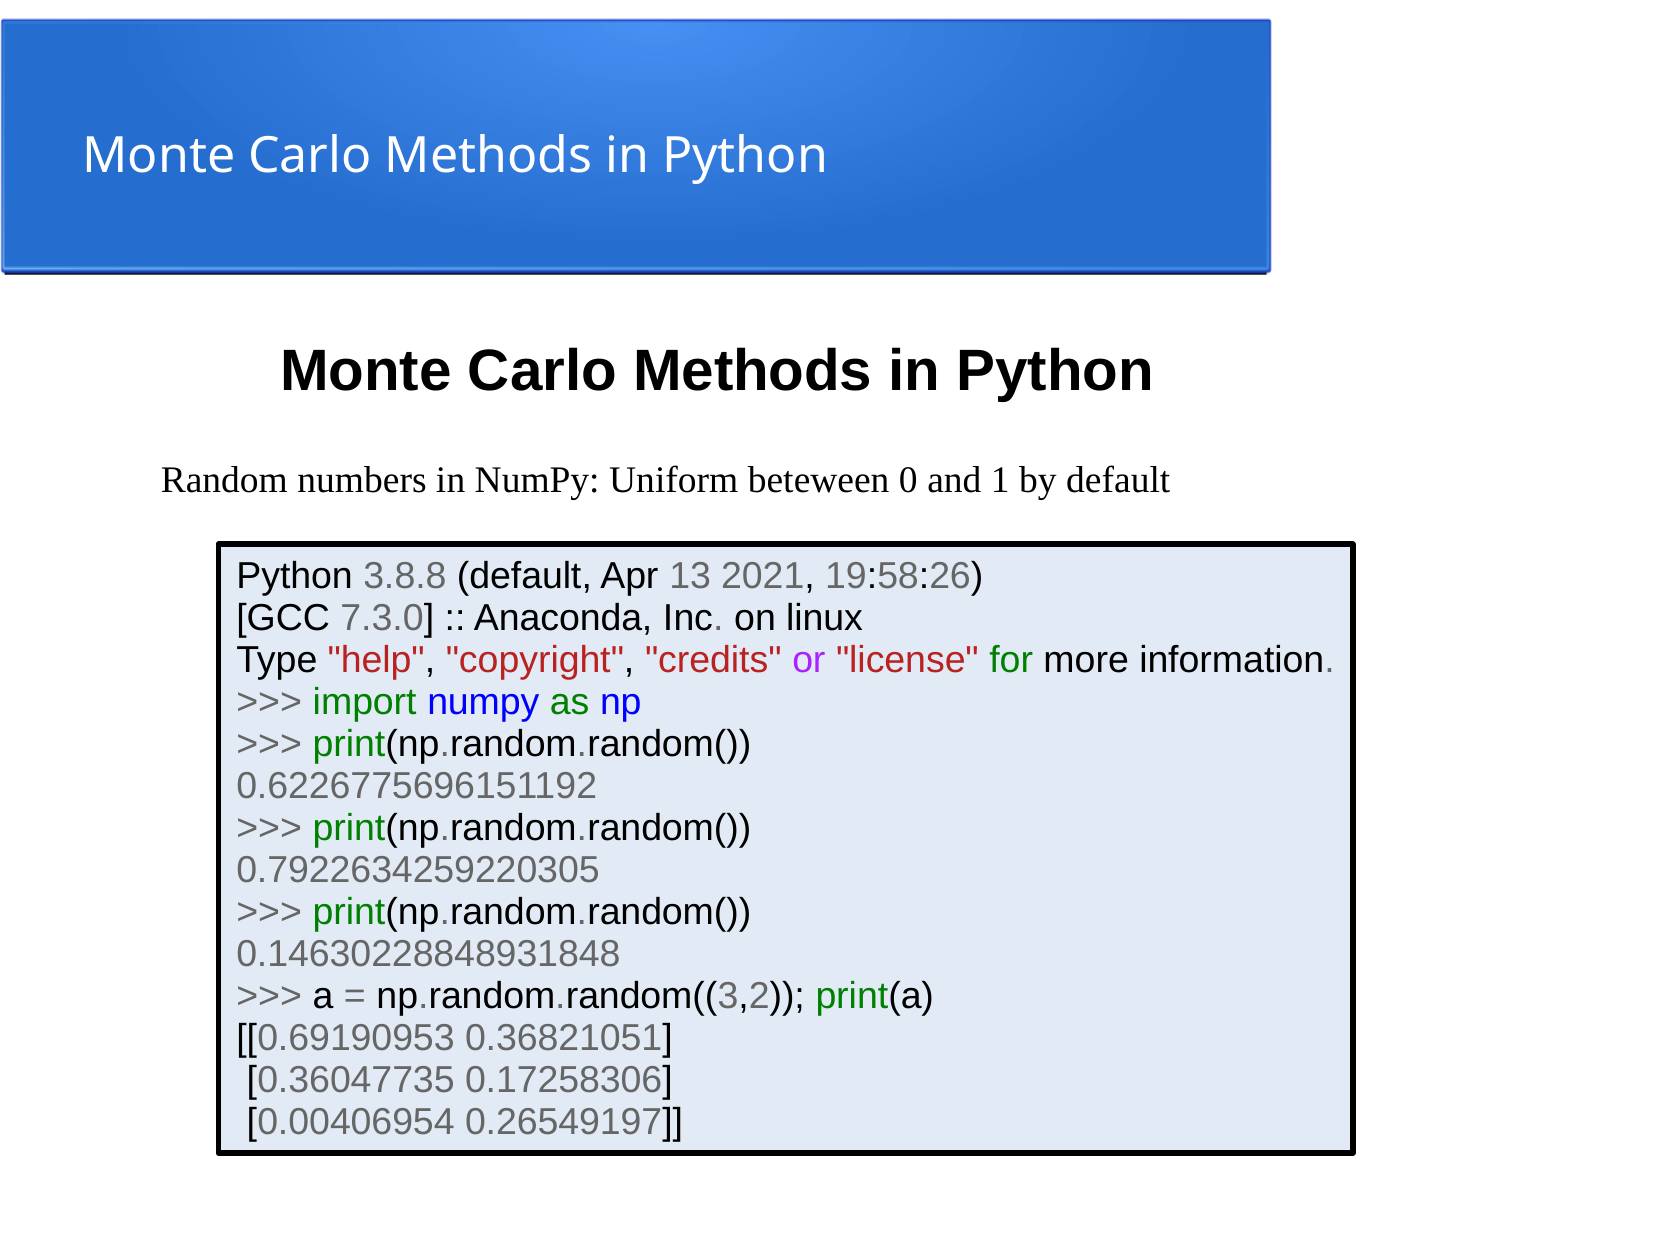

Monte Carlo Methods in Python
Monte Carlo Methods in Python
Random numbers in NumPy: Uniform beteween 0 and 1 by default
Python 3.8.8 (default, Apr 13 2021, 19:58:26)
[GCC 7.3.0] :: Anaconda, Inc. on linux
Type "help", "copyright", "credits" or "license" for more information.
>>> import numpy as np
>>> print(np.random.random())
0.6226775696151192
>>> print(np.random.random())
0.7922634259220305
>>> print(np.random.random())
0.14630228848931848
>>> a = np.random.random((3,2)); print(a)
[[0.69190953 0.36821051]
 [0.36047735 0.17258306]
 [0.00406954 0.26549197]]